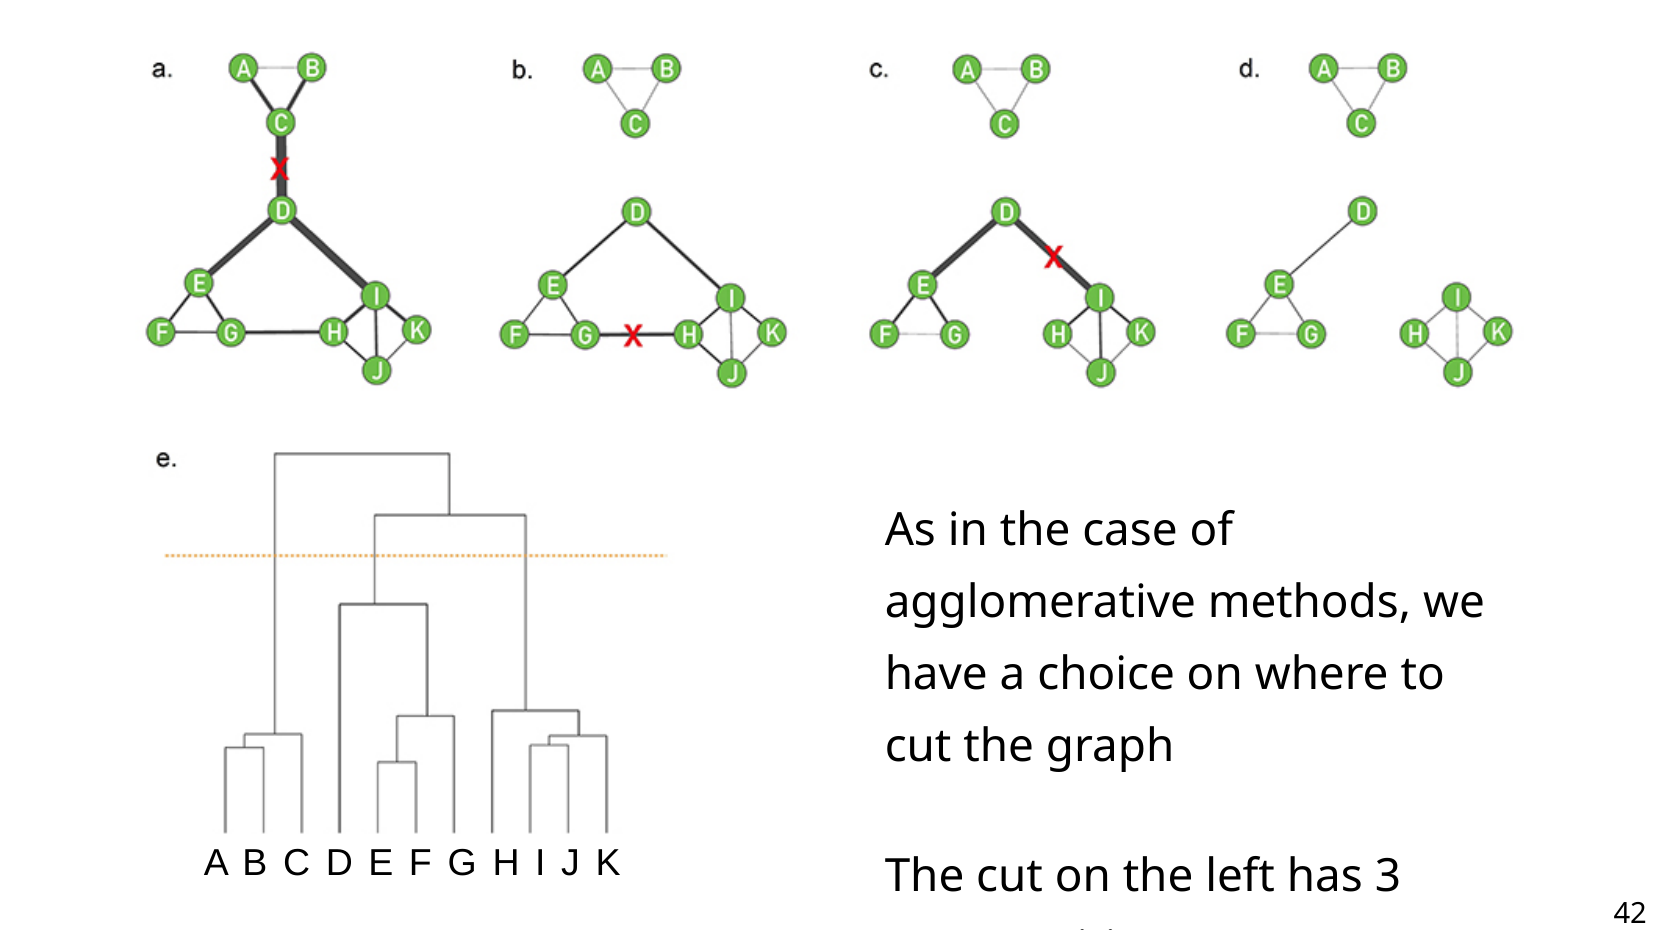

# Divisive clustering
As in the case of agglomerative methods, we have a choice on where to cut the graph
The cut on the left has 3 communities
A B C D E F G H I J K
42